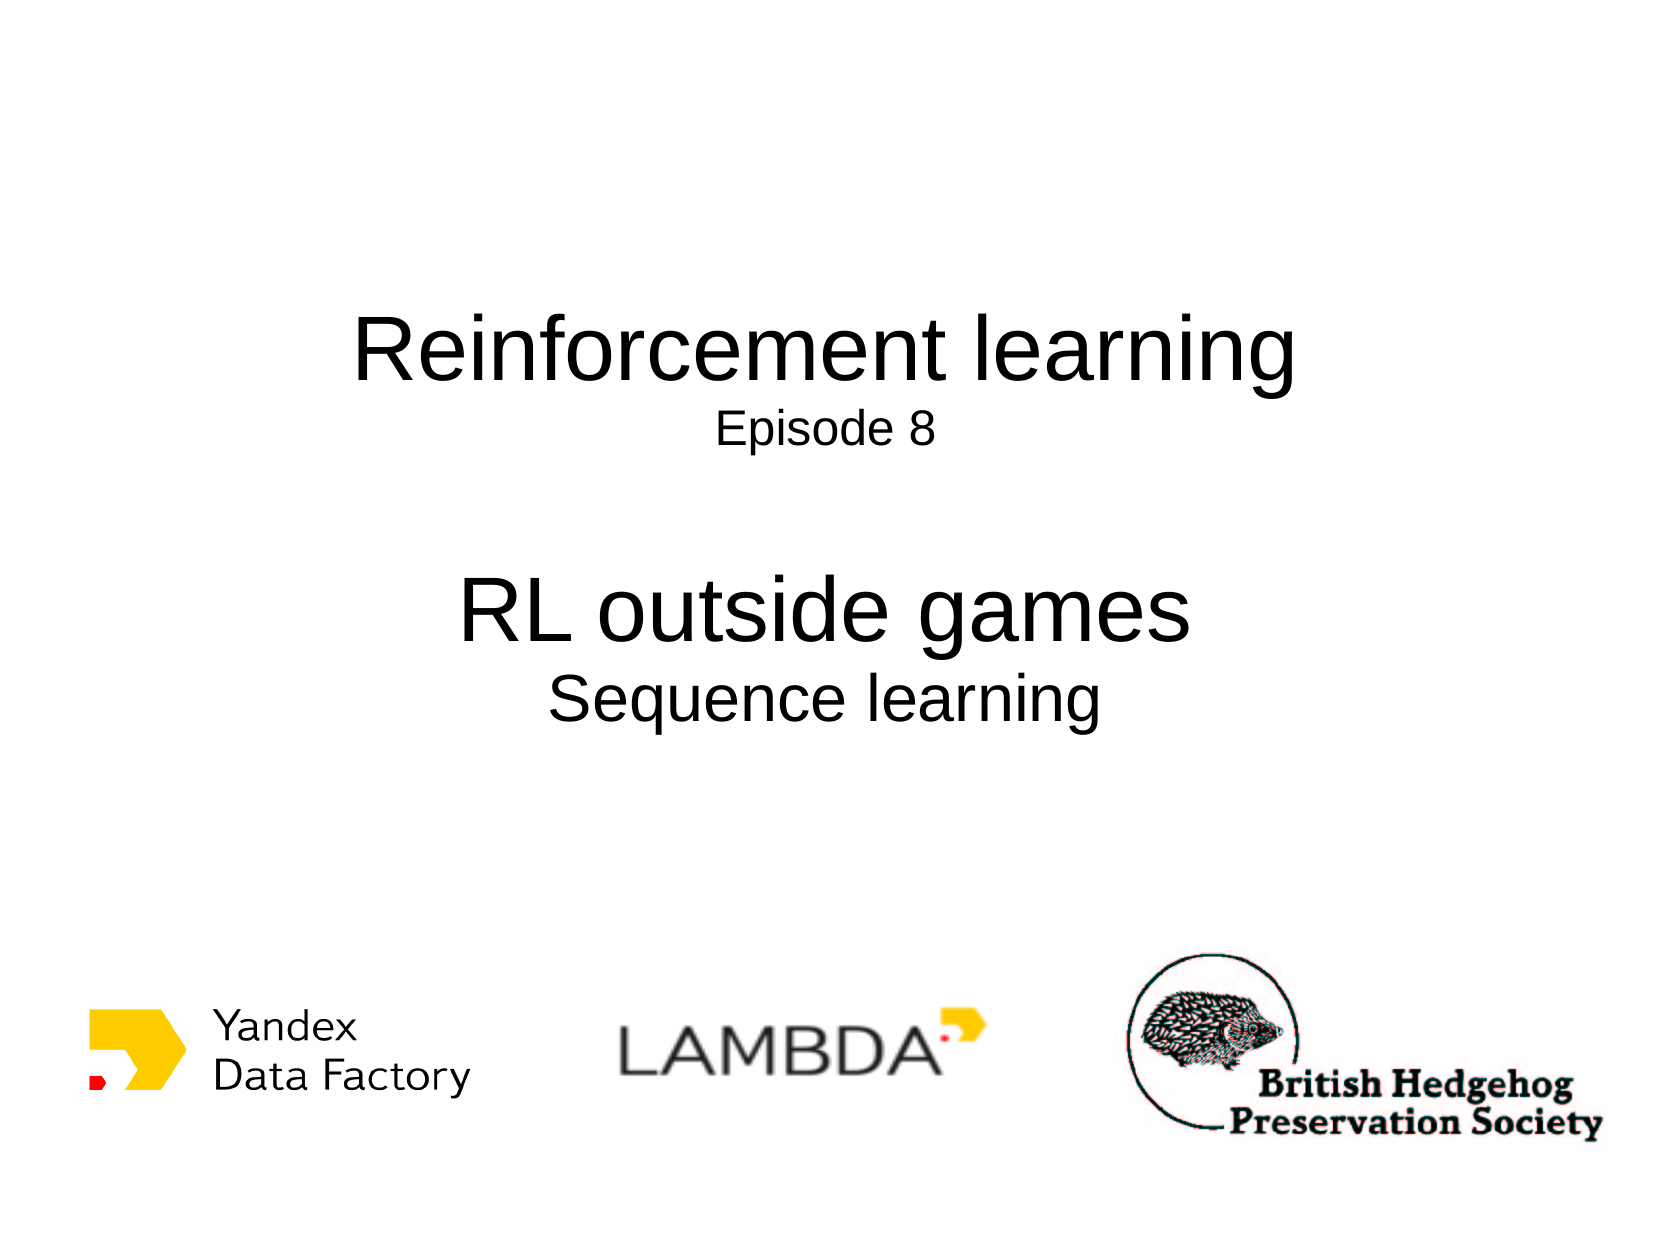

Reinforcement learning
Episode 8
RL outside games
Sequence learning
1